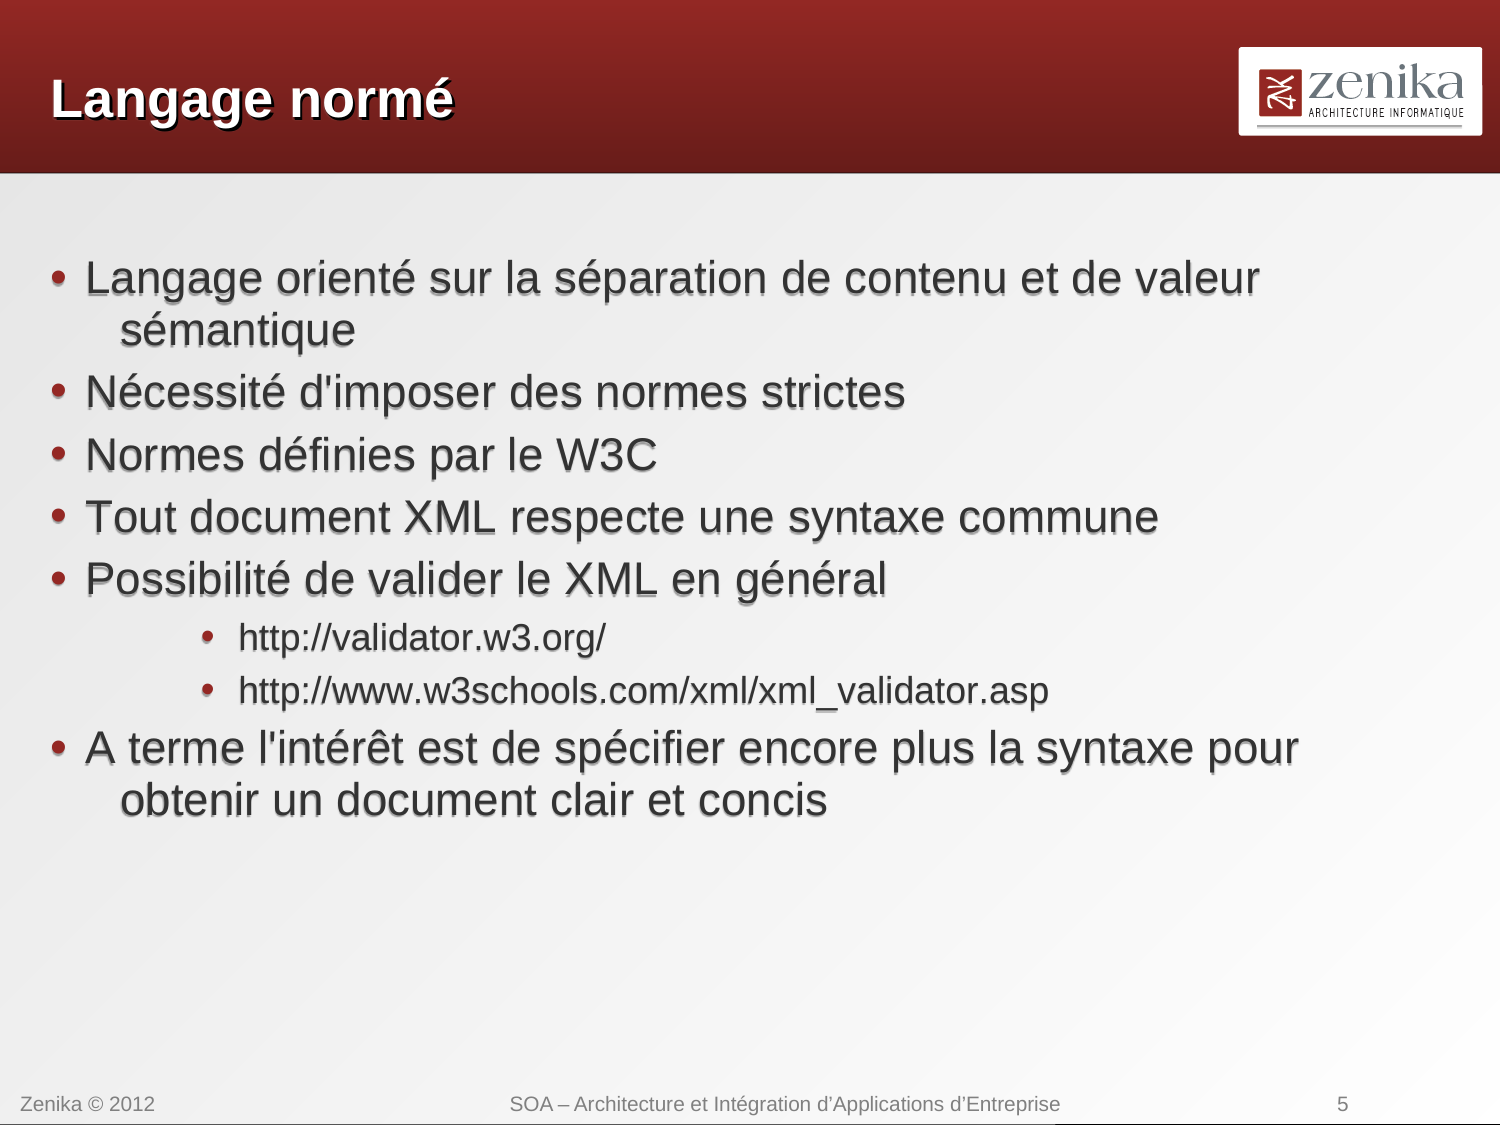

# Langage normé
Langage orienté sur la séparation de contenu et de valeur sémantique
Nécessité d'imposer des normes strictes
Normes définies par le W3C
Tout document XML respecte une syntaxe commune
Possibilité de valider le XML en général
http://validator.w3.org/
http://www.w3schools.com/xml/xml_validator.asp
A terme l'intérêt est de spécifier encore plus la syntaxe pour obtenir un document clair et concis